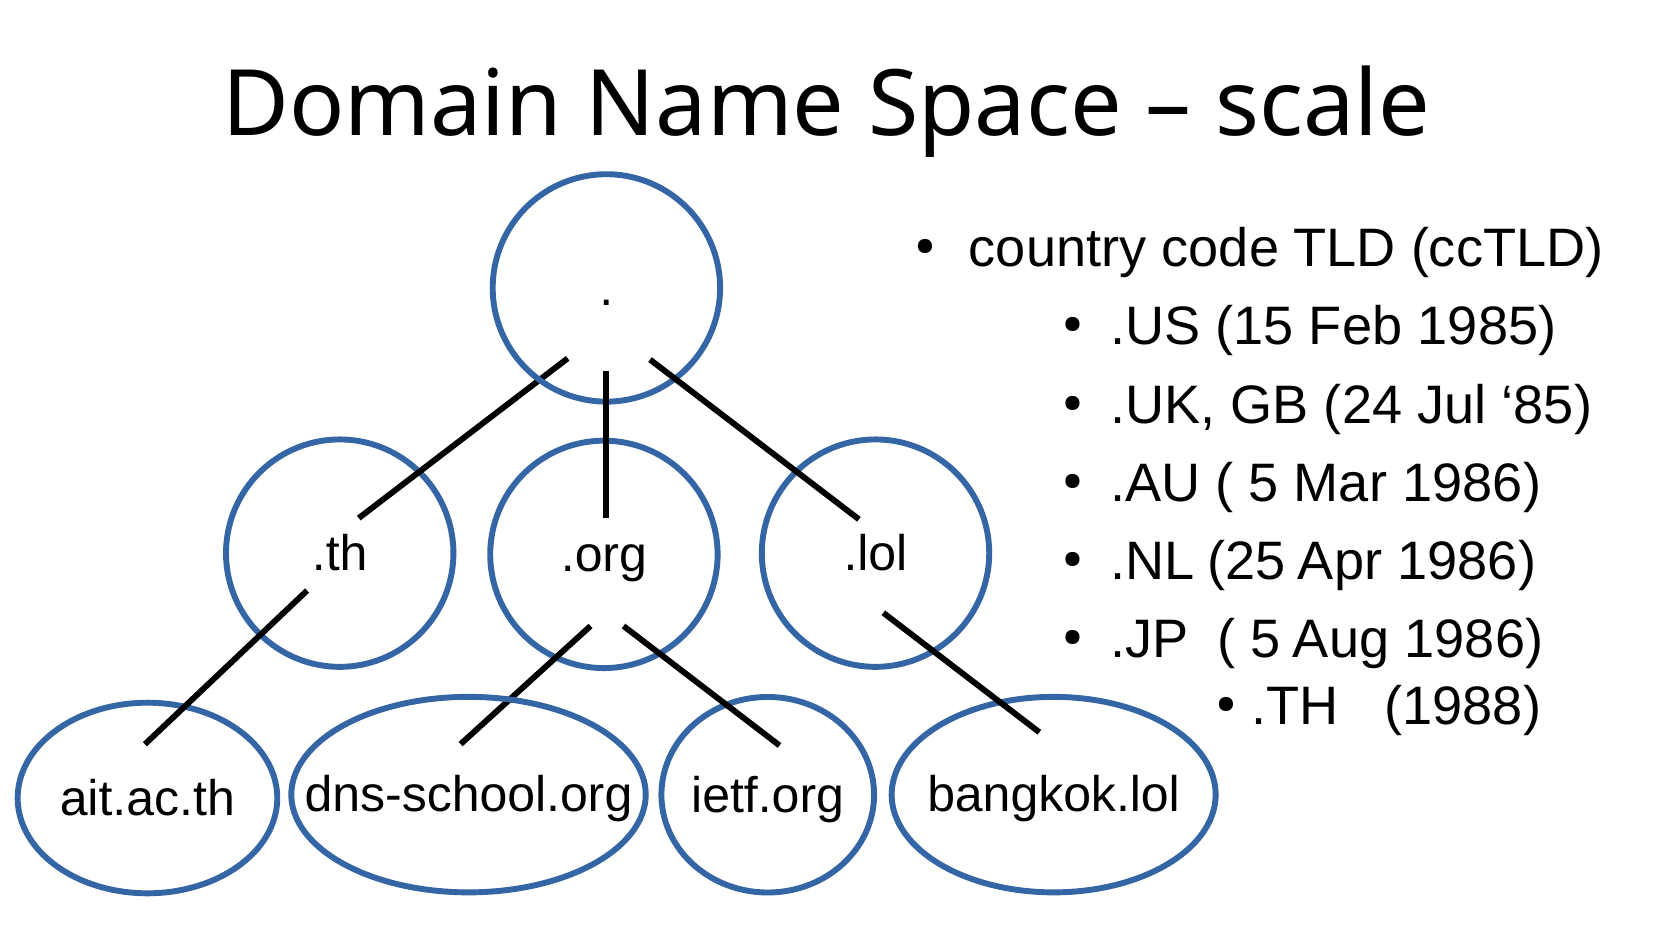

# Domain Name Space – scale
.
country code TLD (ccTLD)
.US (15 Feb 1985)
.UK, GB (24 Jul ‘85)
.AU ( 5 Mar 1986)
.NL (25 Apr 1986)
.JP ( 5 Aug 1986)
.TH (1988)
.th
.lol
.org
dns-school.org
bangkok.lol
ietf.org
ait.ac.th